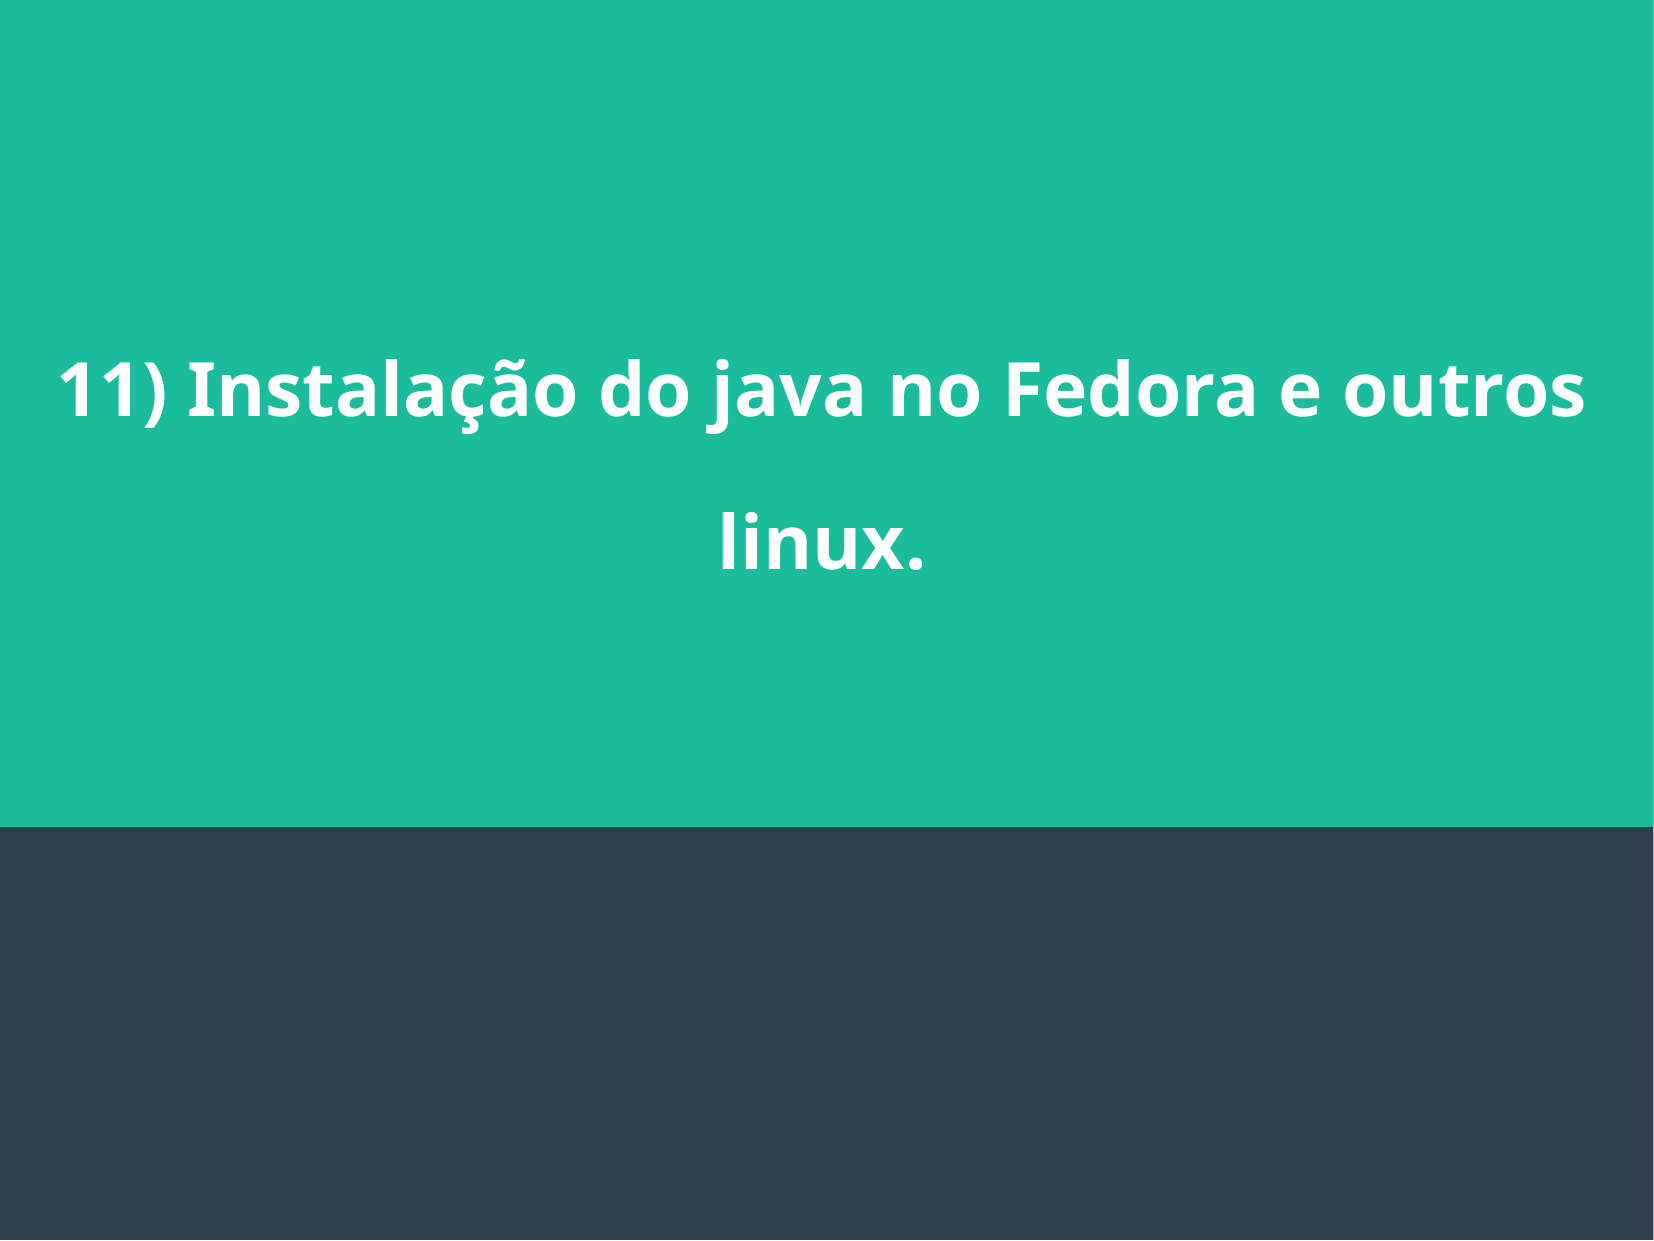

# 11) Instalação do java no Fedora e outros linux.